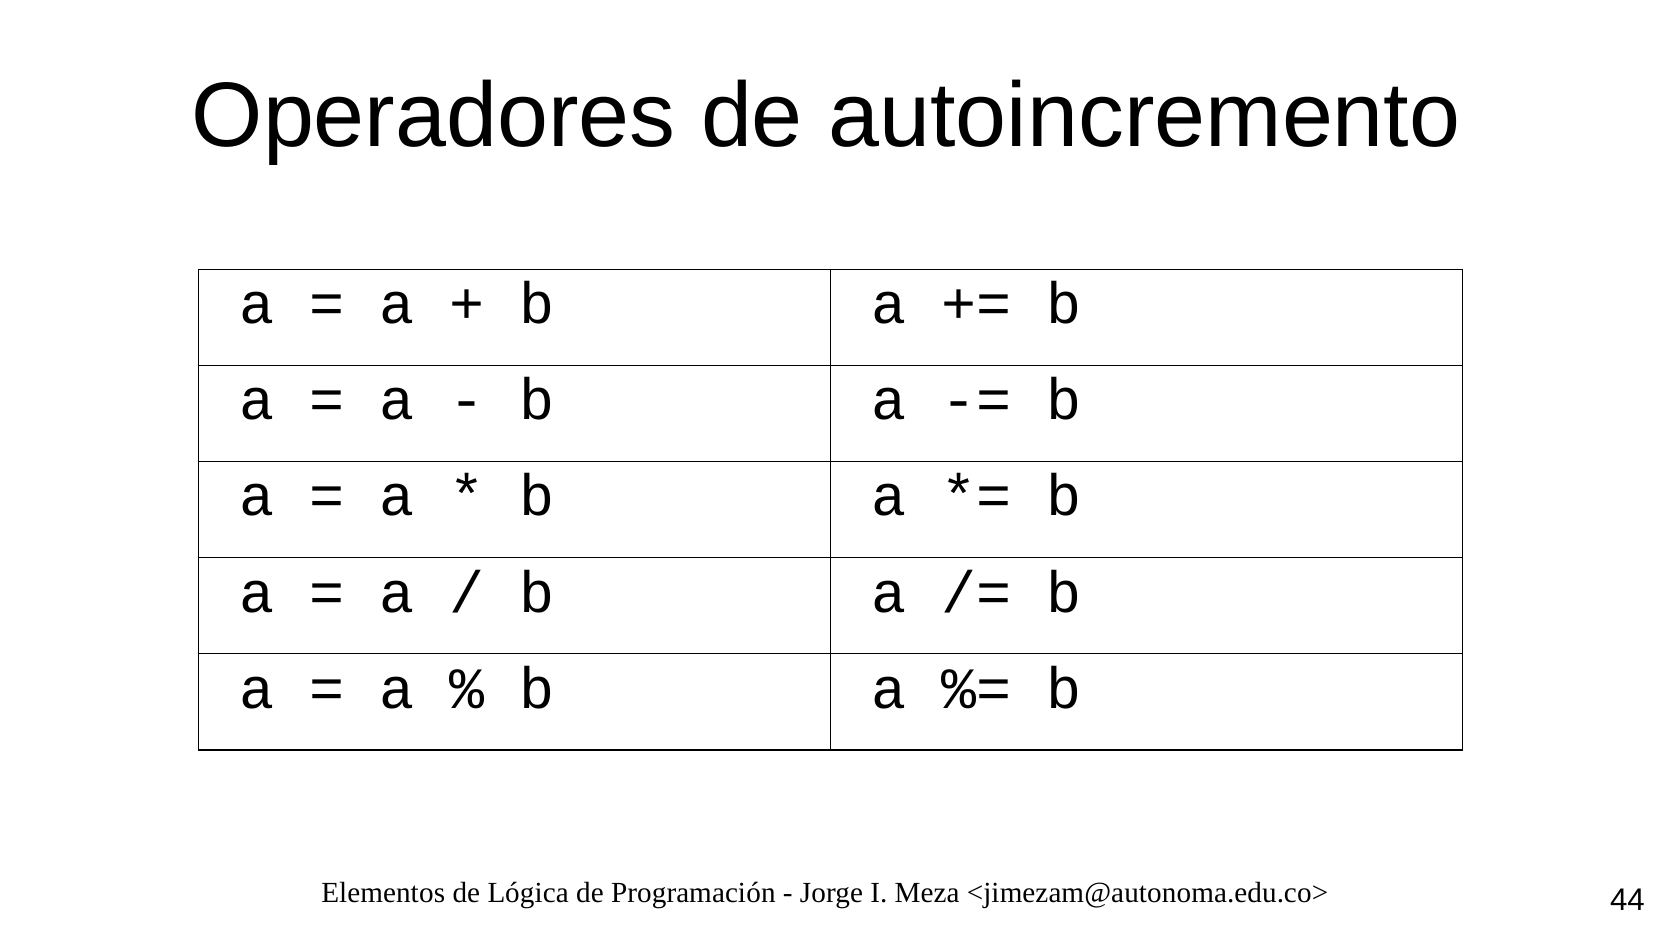

# Operadores de autoincremento
| a = a + b | a += b |
| --- | --- |
| a = a - b | a -= b |
| a = a \* b | a \*= b |
| a = a / b | a /= b |
| a = a % b | a %= b |
Elementos de Lógica de Programación - Jorge I. Meza <jimezam@autonoma.edu.co>